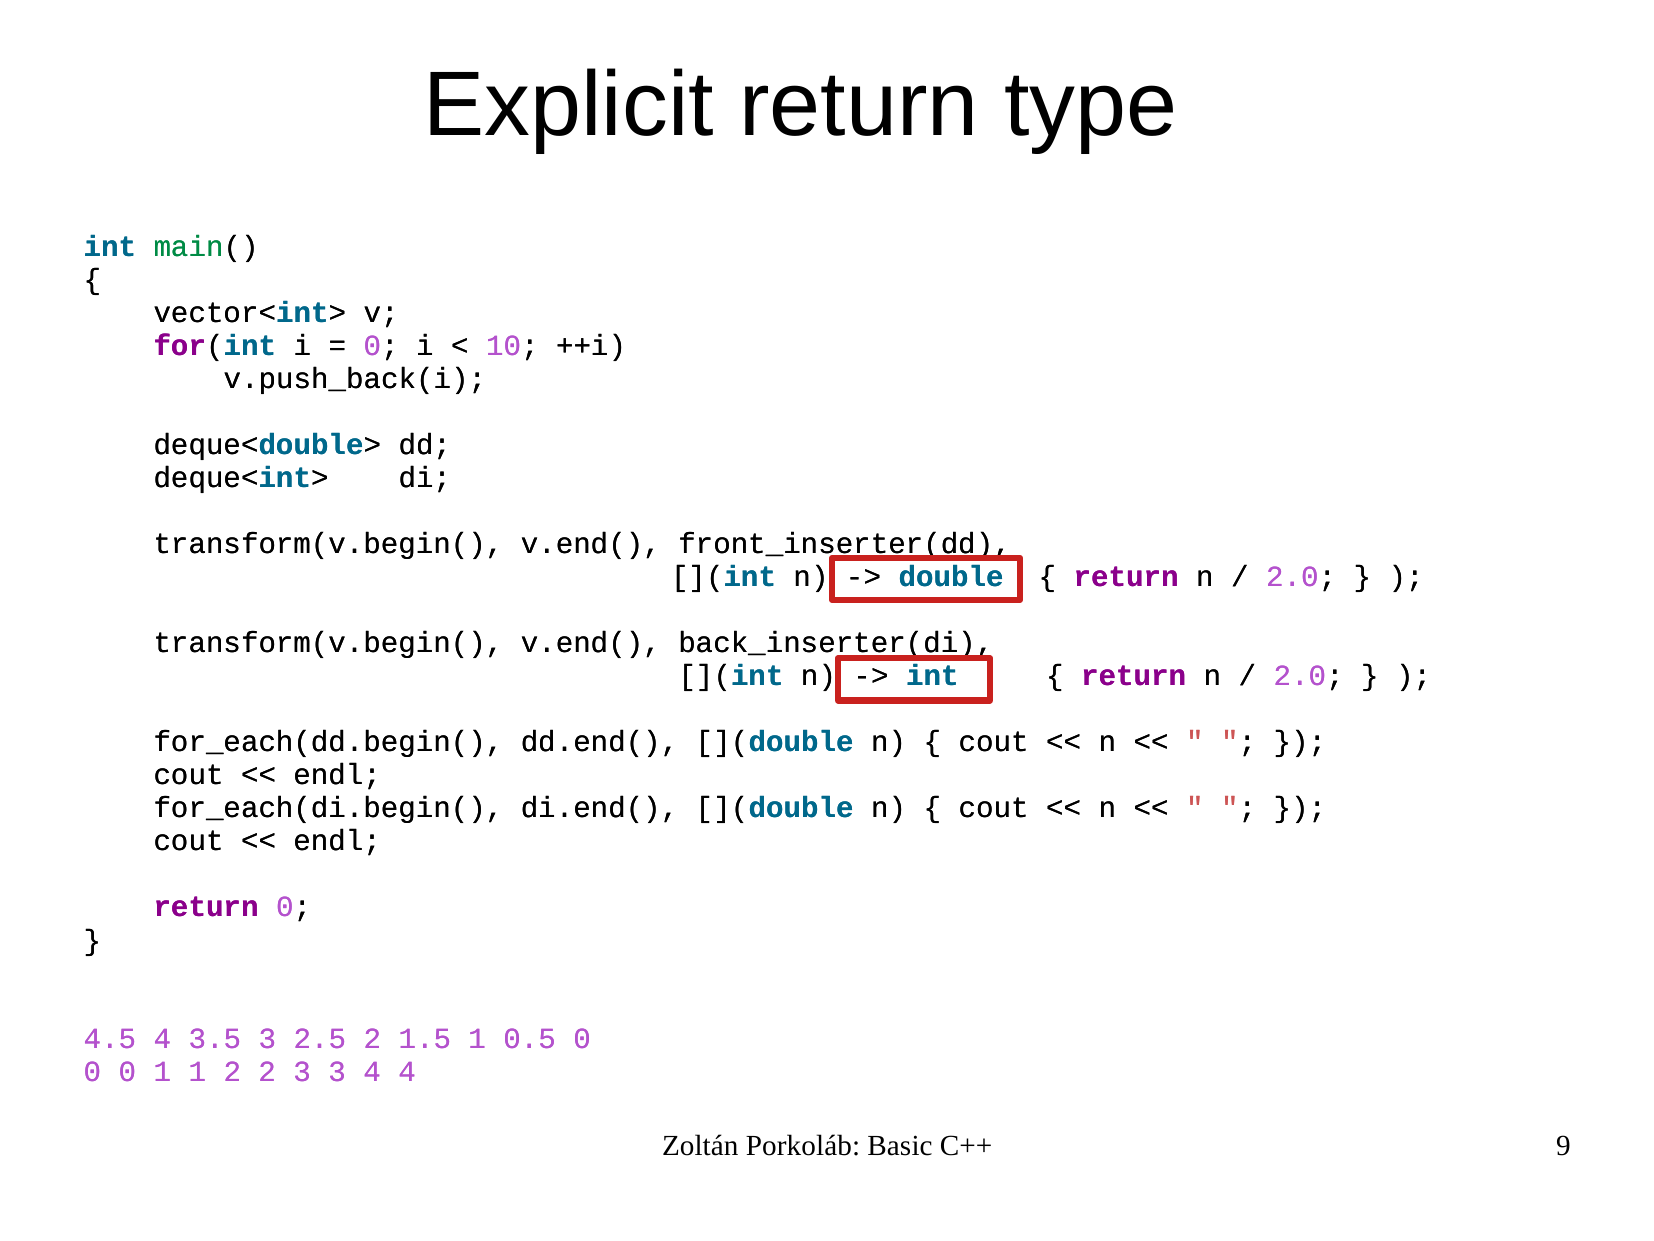

# Explicit return type
int main()
{
 vector<int> v;
 for(int i = 0; i < 10; ++i)
 v.push_back(i);
 deque<double> dd;
 deque<int> di;
 transform(v.begin(), v.end(), front_inserter(dd),
		 [](int n) -> double { return n / 2.0; } );
 transform(v.begin(), v.end(), back_inserter(di),
 		 [](int n) -> int { return n / 2.0; } );
 for_each(dd.begin(), dd.end(), [](double n) { cout << n << " "; });
 cout << endl;
 for_each(di.begin(), di.end(), [](double n) { cout << n << " "; });
 cout << endl;
 return 0;
}
4.5 4 3.5 3 2.5 2 1.5 1 0.5 0
0 0 1 1 2 2 3 3 4 4
int main()
{
 vector<int> v;
 for(int i = 0; i < 10; ++i)
 v.push_back(i);
 deque<double> dd;
 deque<int> di;
 transform(v.begin(), v.end(), front_inserter(dd),
		 [](int n) -> double { return n / 2.0; } );
 transform(v.begin(), v.end(), back_inserter(di),
 		 [](int n) -> int { return n / 2.0; } );
 for_each(dd.begin(), dd.end(), [](double n) { cout << n << " "; });
 cout << endl;
 for_each(di.begin(), di.end(), [](double n) { cout << n << " "; });
 cout << endl;
 return 0;
}
4.5 4 3.5 3 2.5 2 1.5 1 0.5 0
0 0 1 1 2 2 3 3 4 4
Zoltán Porkoláb: Basic C++
9